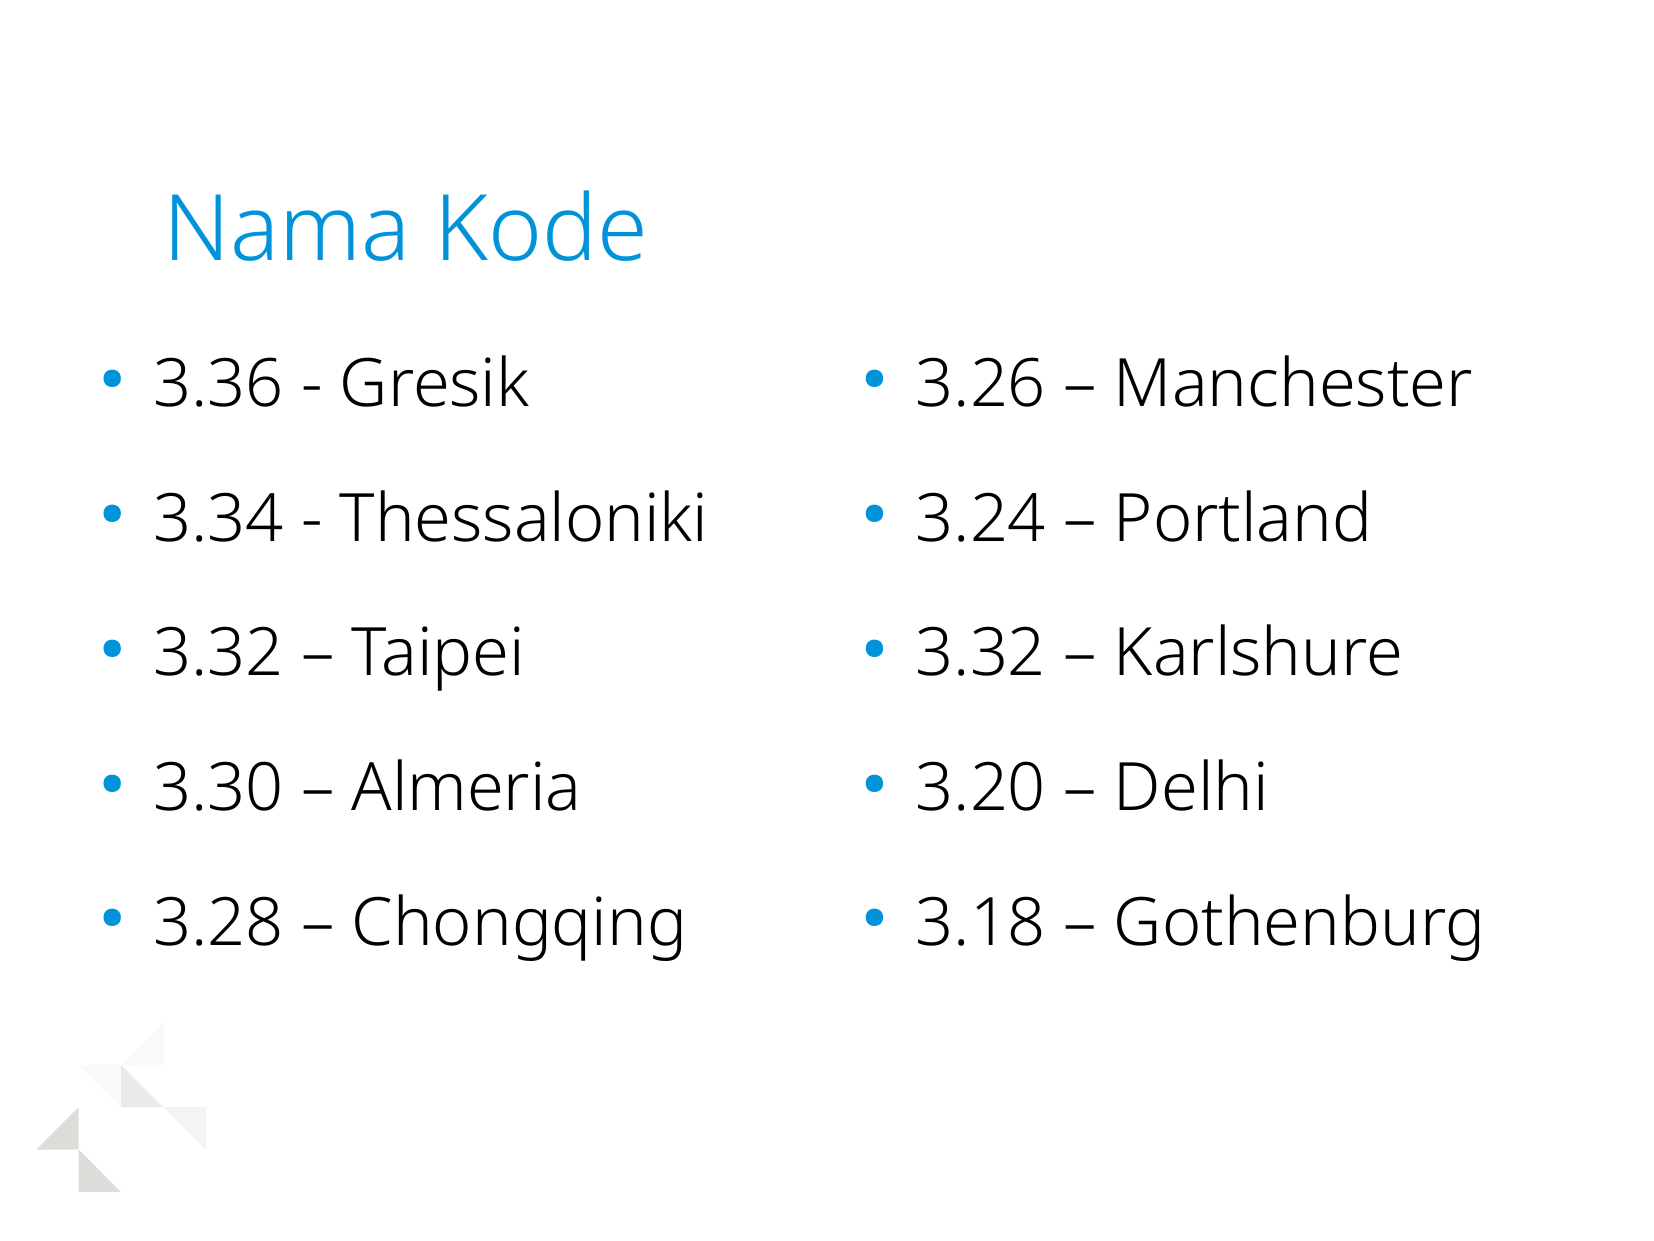

Nama Kode
# 3.36 - Gresik
3.34 - Thessaloniki
3.32 – Taipei
3.30 – Almeria
3.28 – Chongqing
3.26 – Manchester
3.24 – Portland
3.32 – Karlshure
3.20 – Delhi
3.18 – Gothenburg